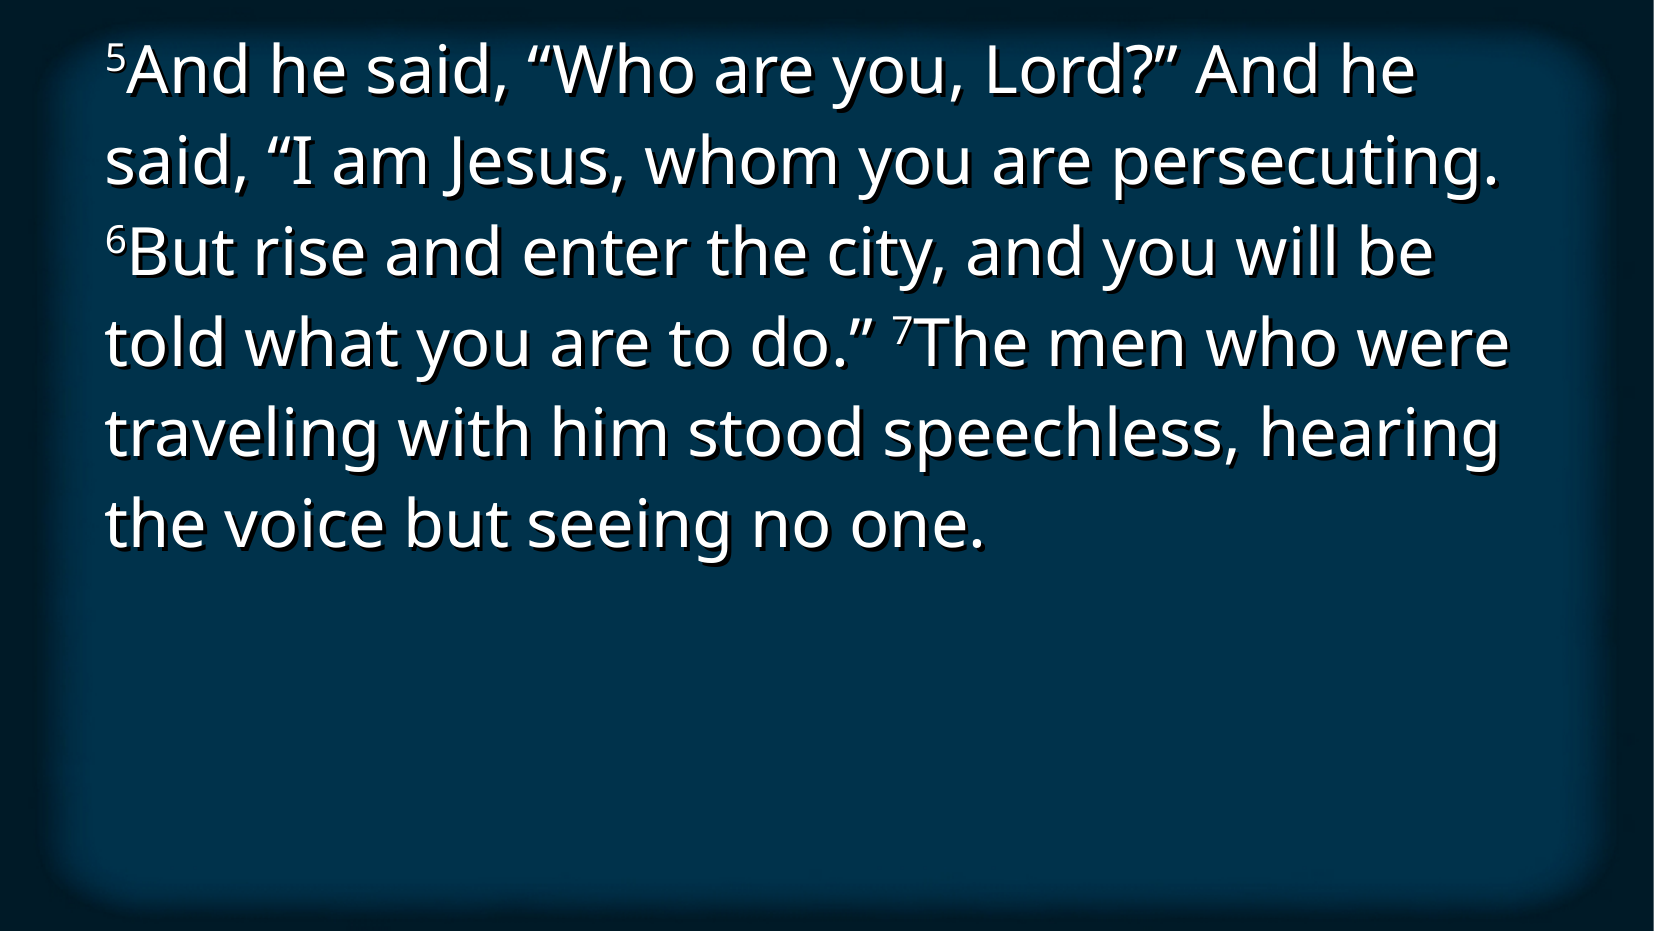

5And he said, “Who are you, Lord?” And he said, “I am Jesus, whom you are persecuting. 6But rise and enter the city, and you will be told what you are to do.” 7The men who were traveling with him stood speechless, hearing the voice but seeing no one.